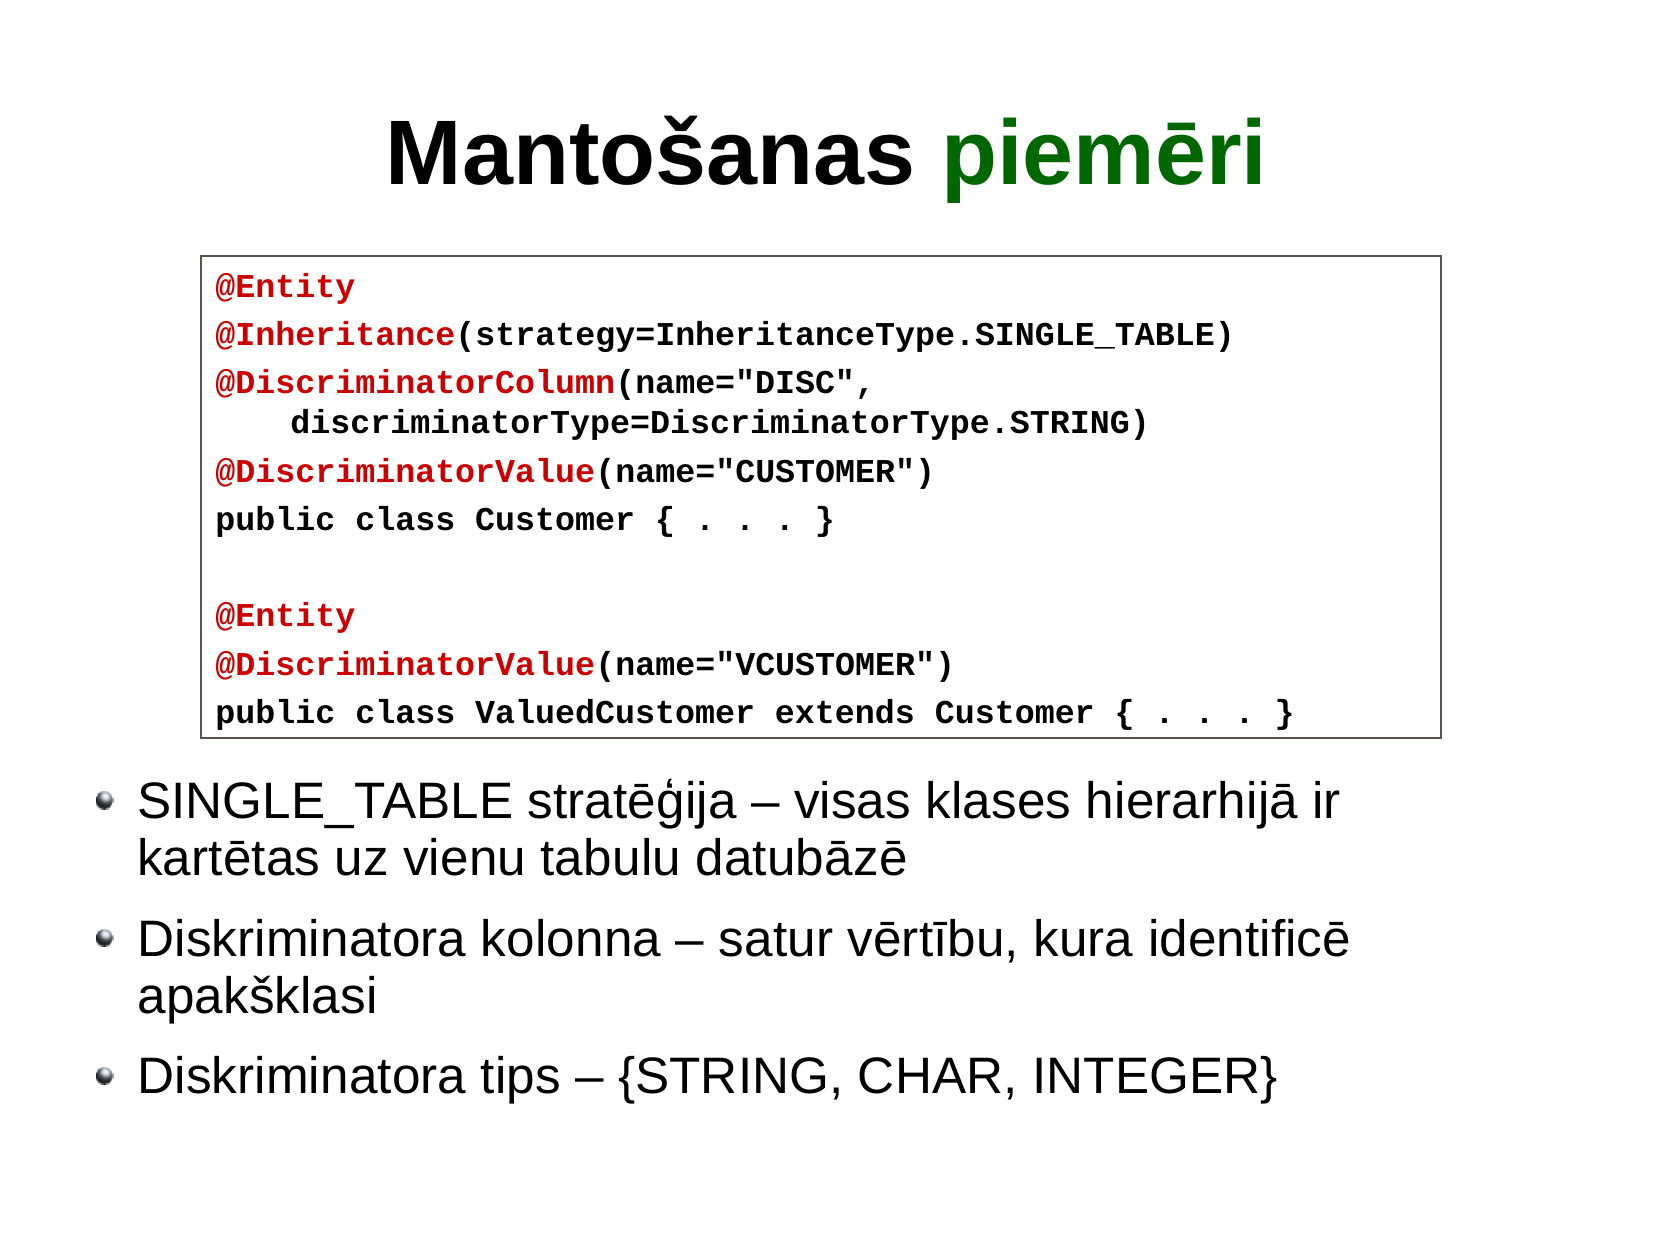

# Mantošanas piemēri
@Entity
@Inheritance(strategy=InheritanceType.SINGLE_TABLE)
@DiscriminatorColumn(name="DISC", discriminatorType=DiscriminatorType.STRING)
@DiscriminatorValue(name="CUSTOMER")
public class Customer { . . . }
@Entity
@DiscriminatorValue(name="VCUSTOMER")
public class ValuedCustomer extends Customer { . . . }
SINGLE_TABLE stratēģija – visas klases hierarhijā ir kartētas uz vienu tabulu datubāzē
Diskriminatora kolonna – satur vērtību, kura identificē apakšklasi
Diskriminatora tips – {STRING, CHAR, INTEGER}